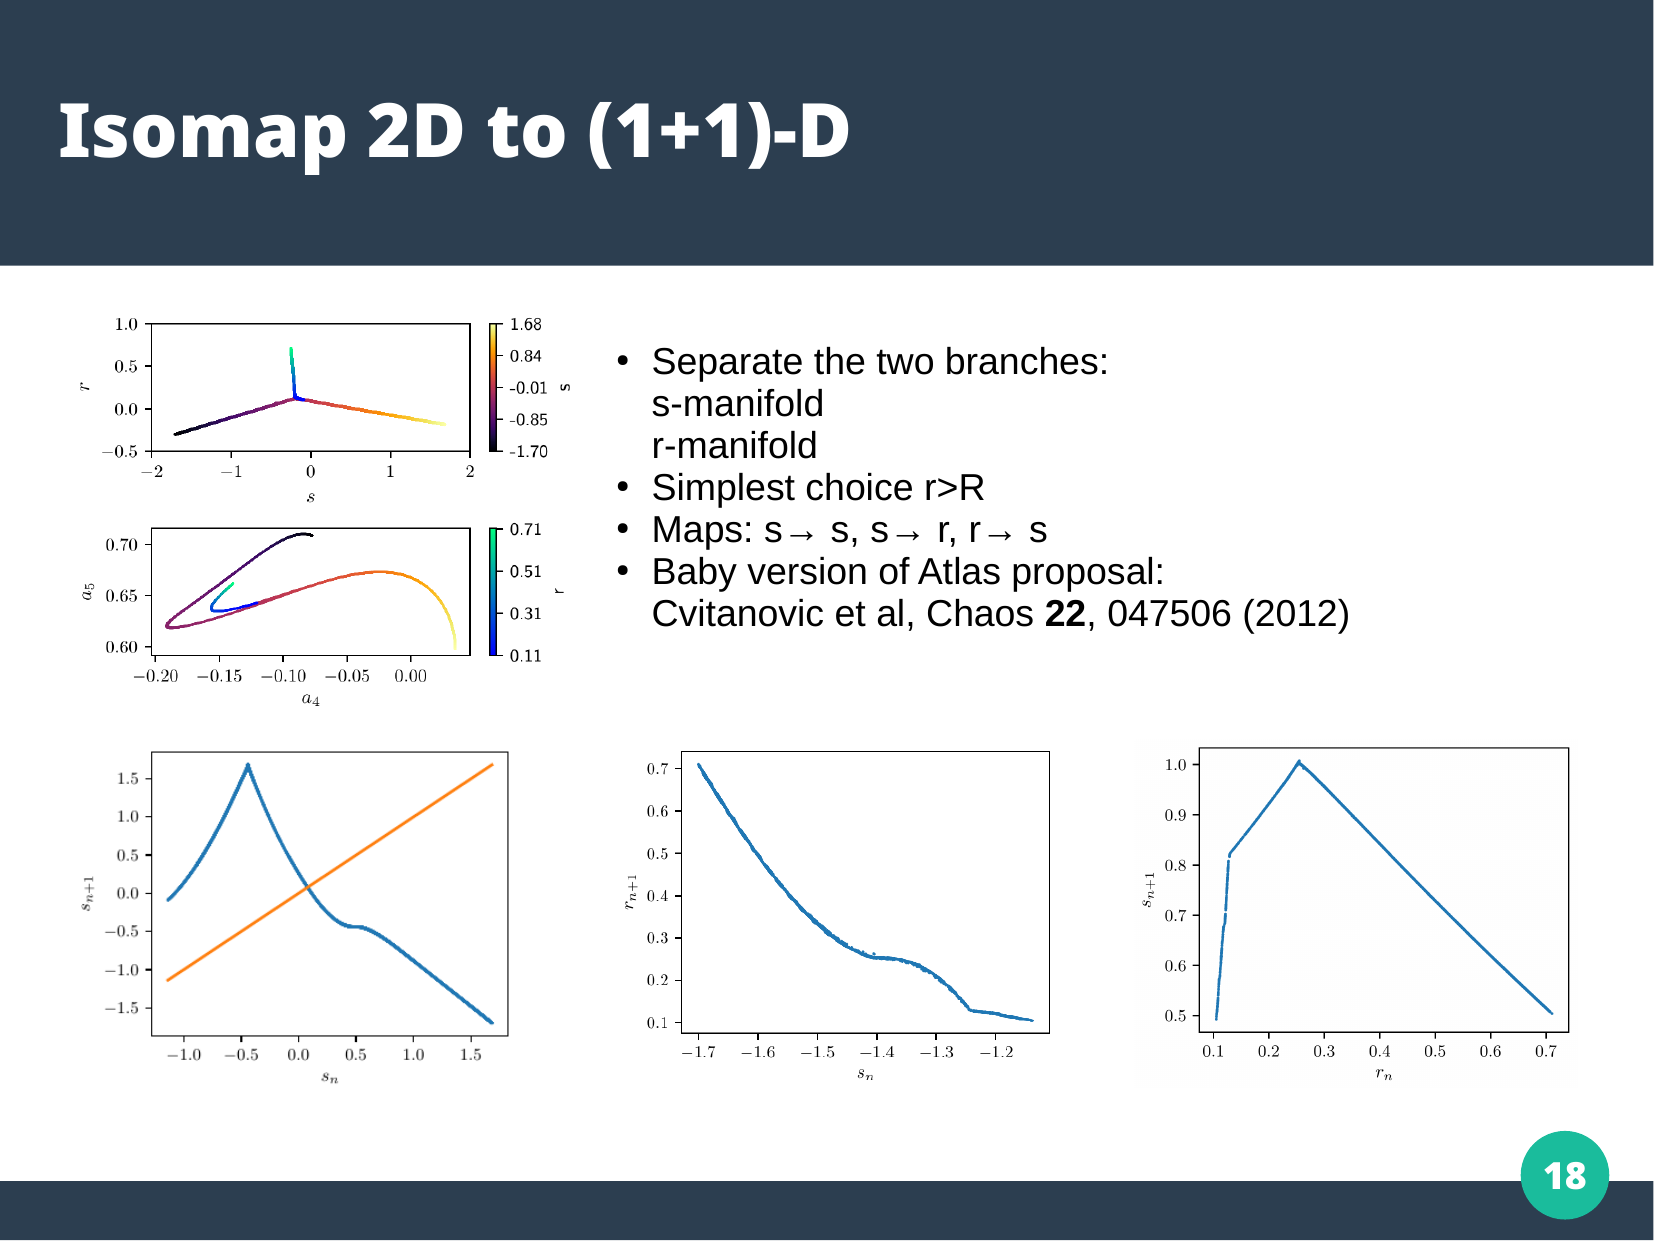

# Isomap 2D to (1+1)-D
Separate the two branches:
s-manifold
r-manifold
Simplest choice r>R
Maps: s→ s, s→ r, r→ s
Baby version of Atlas proposal:
Cvitanovic et al, Chaos 22, 047506 (2012)
18